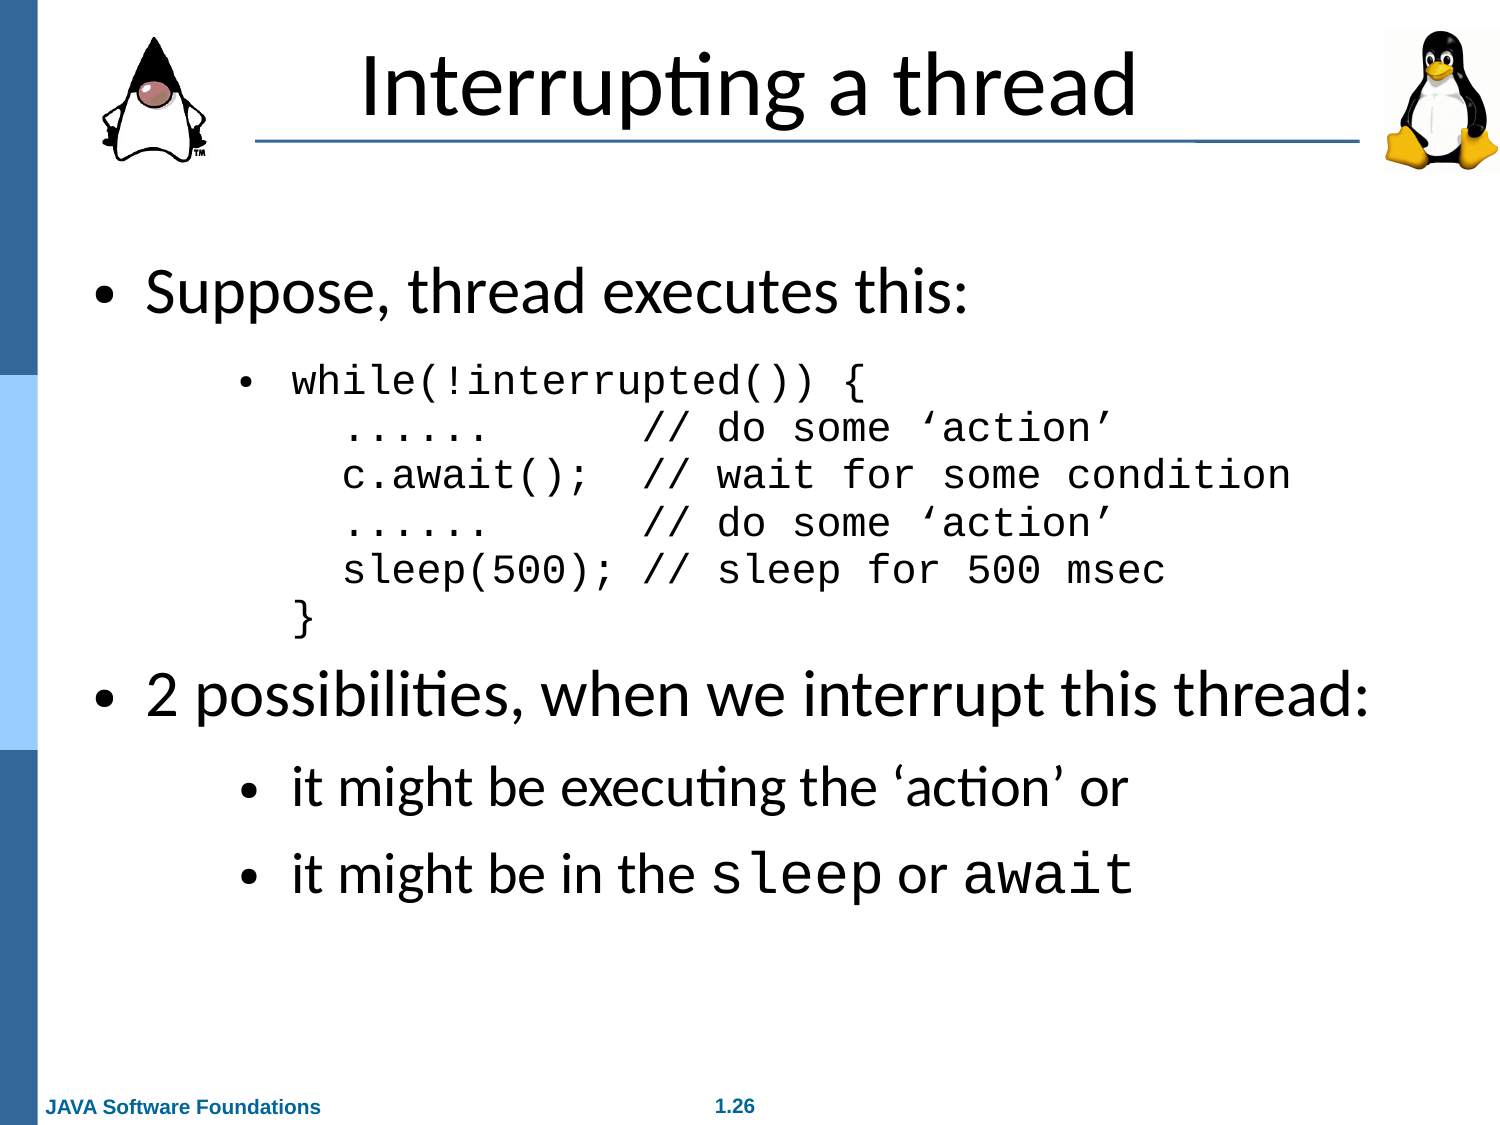

# Interrupting a thread
Suppose, thread executes this:
while(!interrupted()) {
 ...... // do some ‘action’
 c.await(); // wait for some condition
 ...... // do some ‘action’
 sleep(500); // sleep for 500 msec
}
2 possibilities, when we interrupt this thread:
it might be executing the ‘action’ or
it might be in the sleep or await